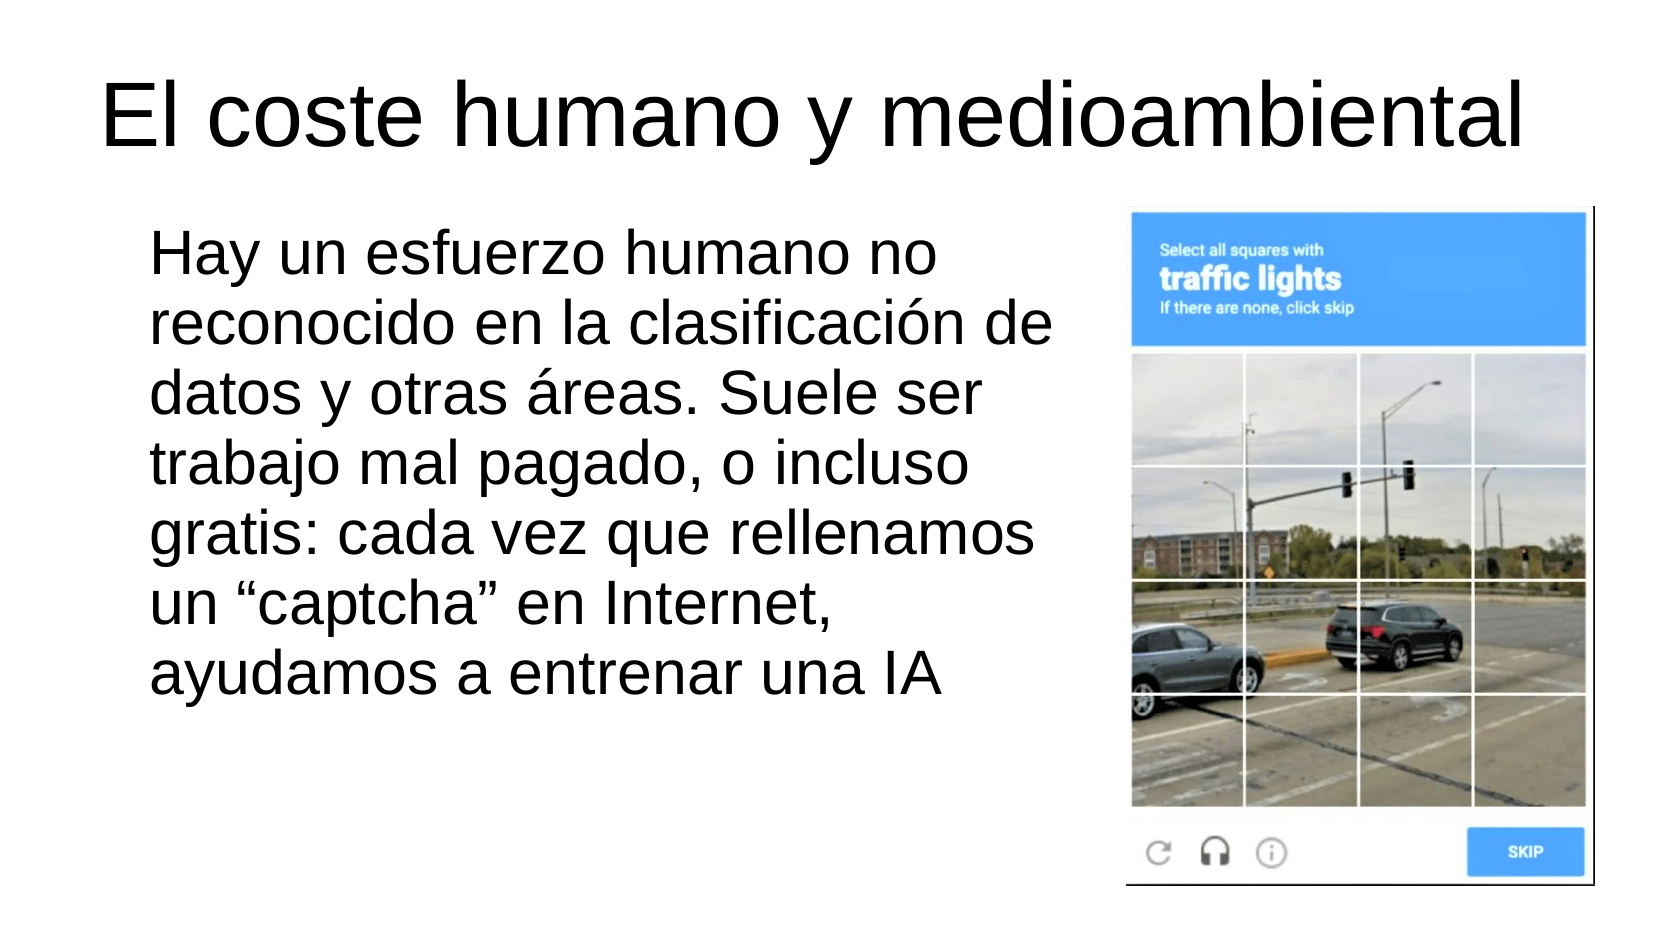

# El coste humano y medioambiental
Hay un esfuerzo humano no reconocido en la clasificación de datos y otras áreas. Suele ser trabajo mal pagado, o incluso gratis: cada vez que rellenamos un “captcha” en Internet, ayudamos a entrenar una IA